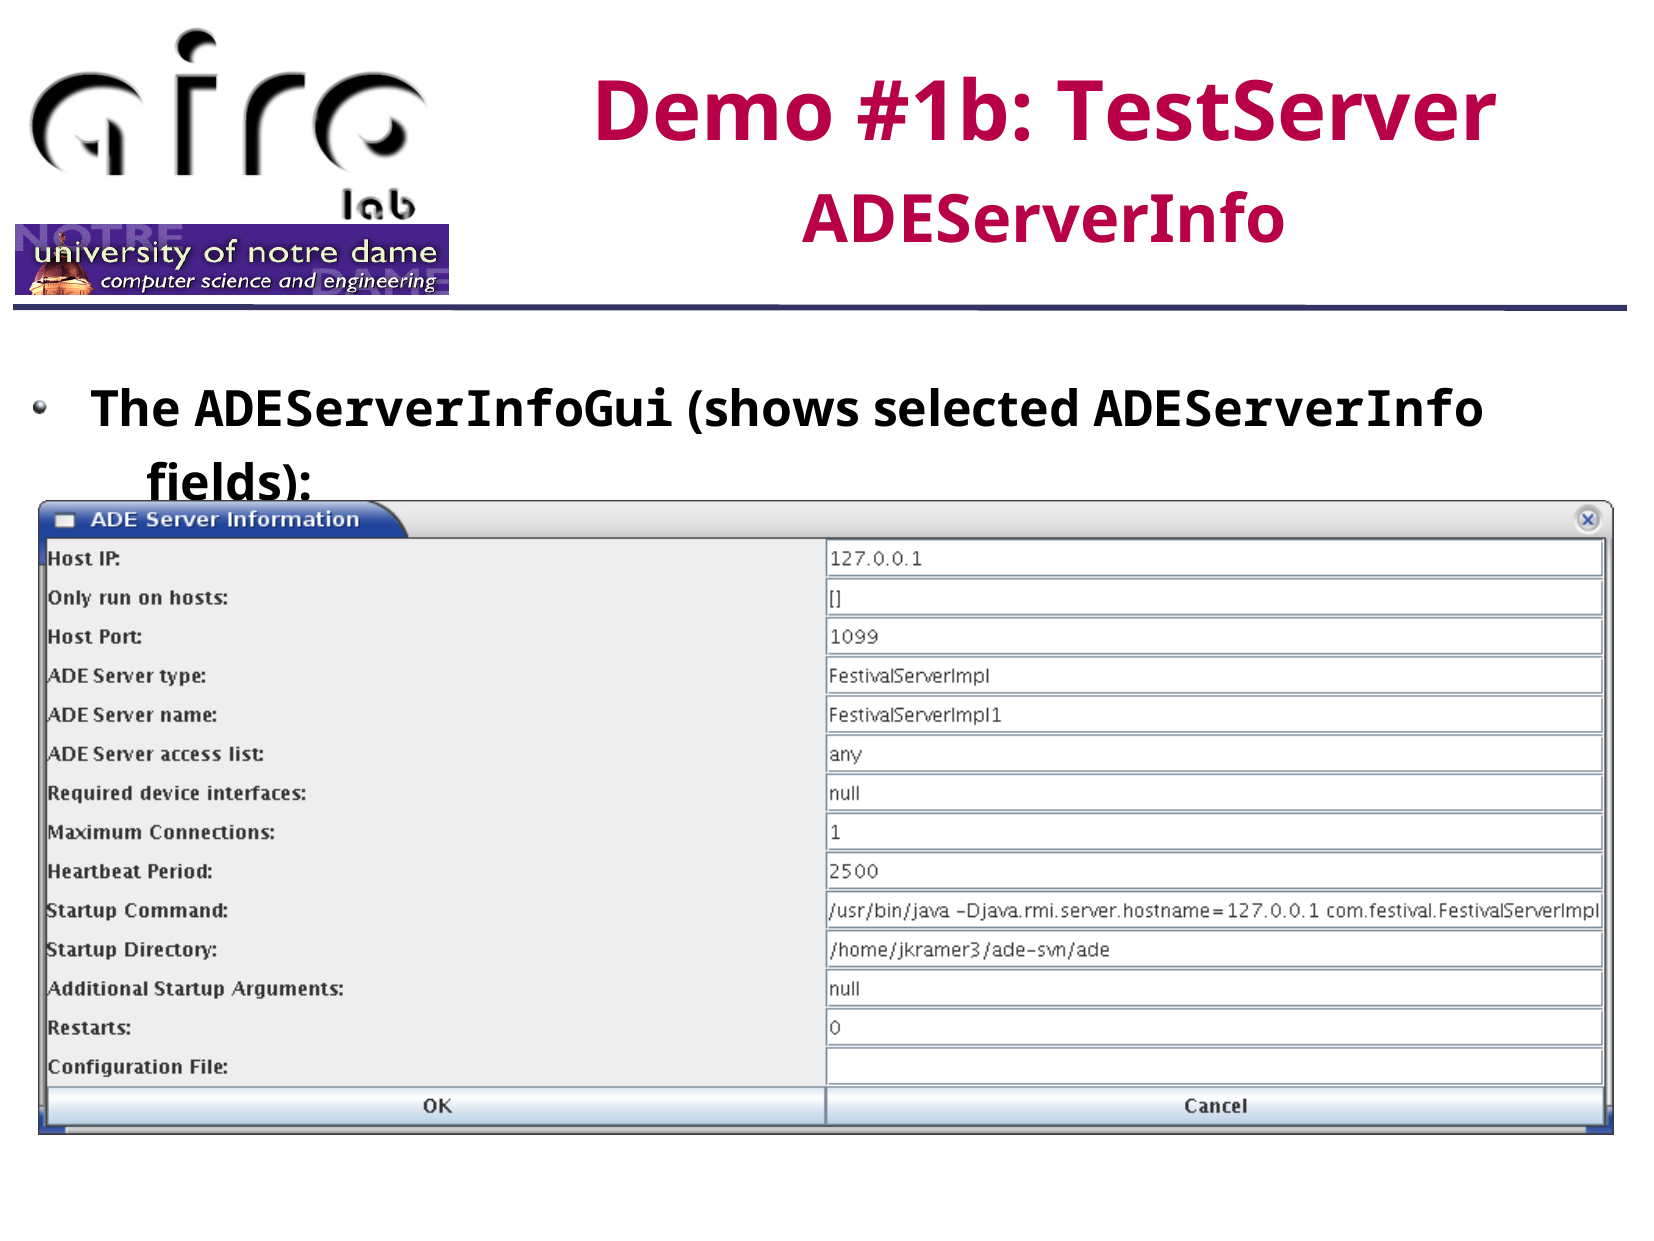

# Demo #1b: TestServer ADEServerInfo
The ADEServerInfoGui (shows selected ADEServerInfo fields):